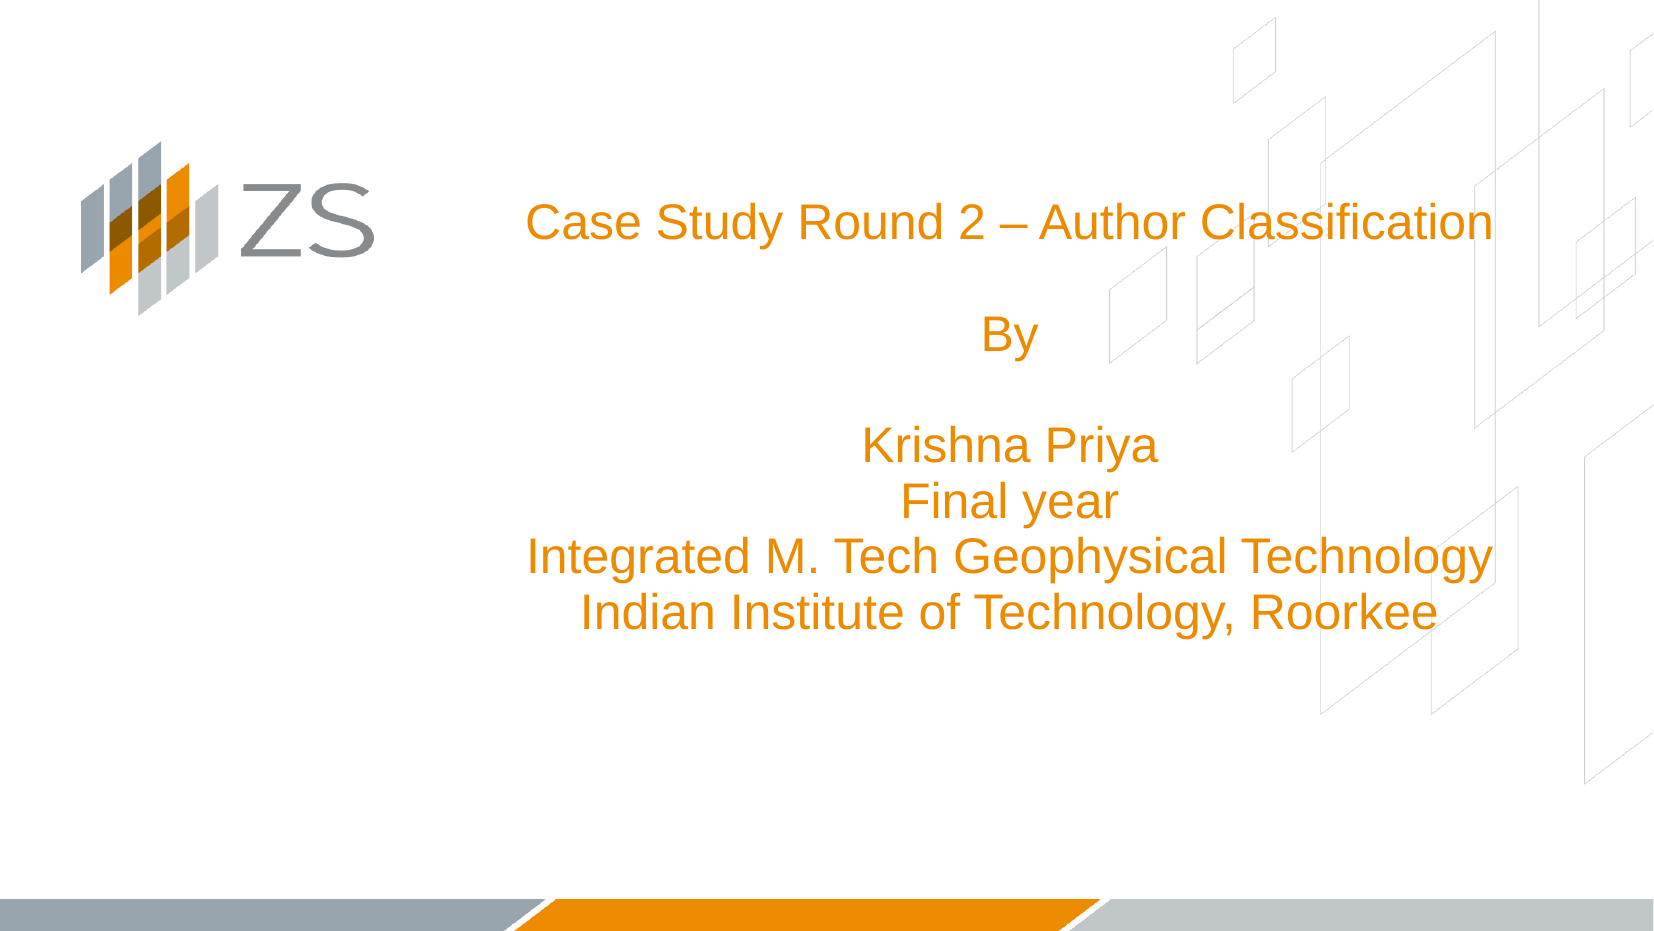

Case Study Round 2 – Author Classification
By
Krishna Priya
Final year
Integrated M. Tech Geophysical Technology
Indian Institute of Technology, Roorkee